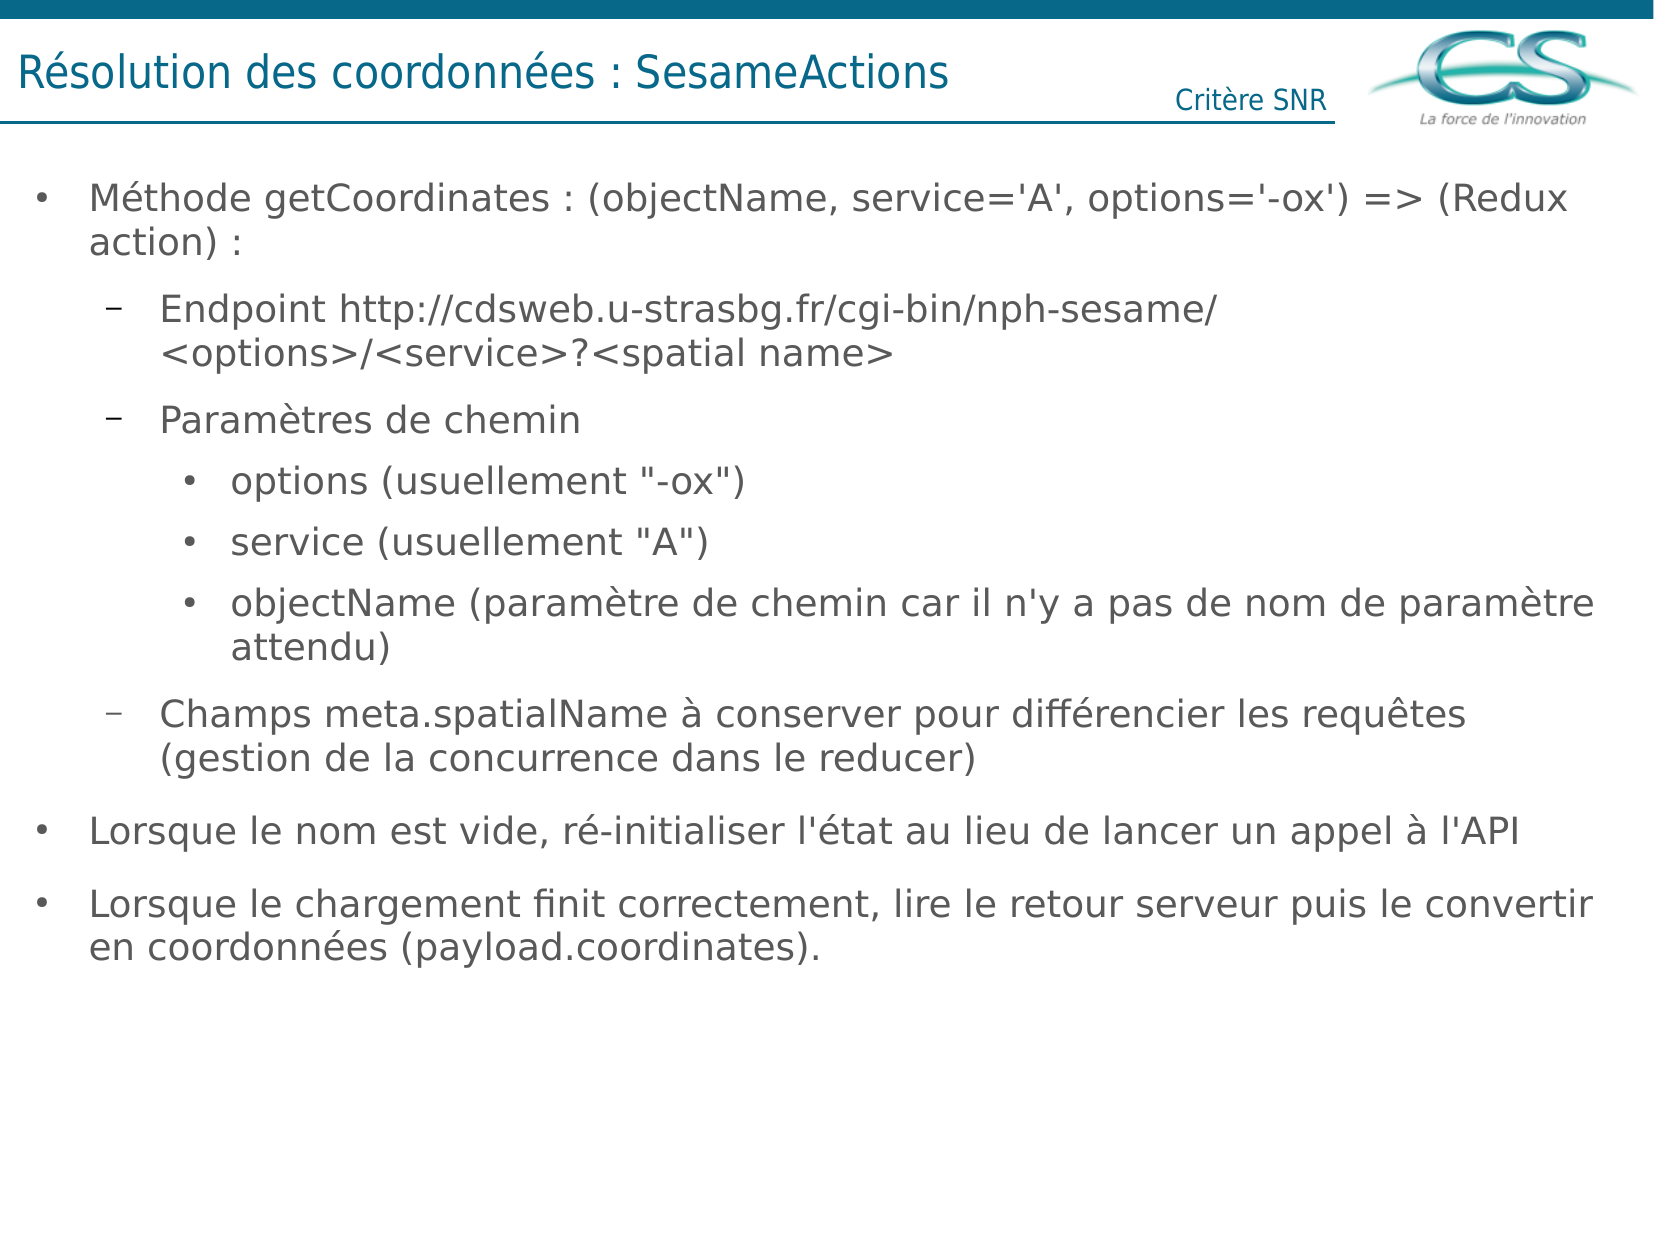

Résolution des coordonnées : SesameActions
Critère SNR
# Méthode getCoordinates : (objectName, service='A', options='-ox') => (Redux action) :
Endpoint http://cdsweb.u-strasbg.fr/cgi-bin/nph-sesame/<options>/<service>?<spatial name>
Paramètres de chemin
options (usuellement "-ox")
service (usuellement "A")
objectName (paramètre de chemin car il n'y a pas de nom de paramètre attendu)
Champs meta.spatialName à conserver pour différencier les requêtes (gestion de la concurrence dans le reducer)
Lorsque le nom est vide, ré-initialiser l'état au lieu de lancer un appel à l'API
Lorsque le chargement finit correctement, lire le retour serveur puis le convertir en coordonnées (payload.coordinates).